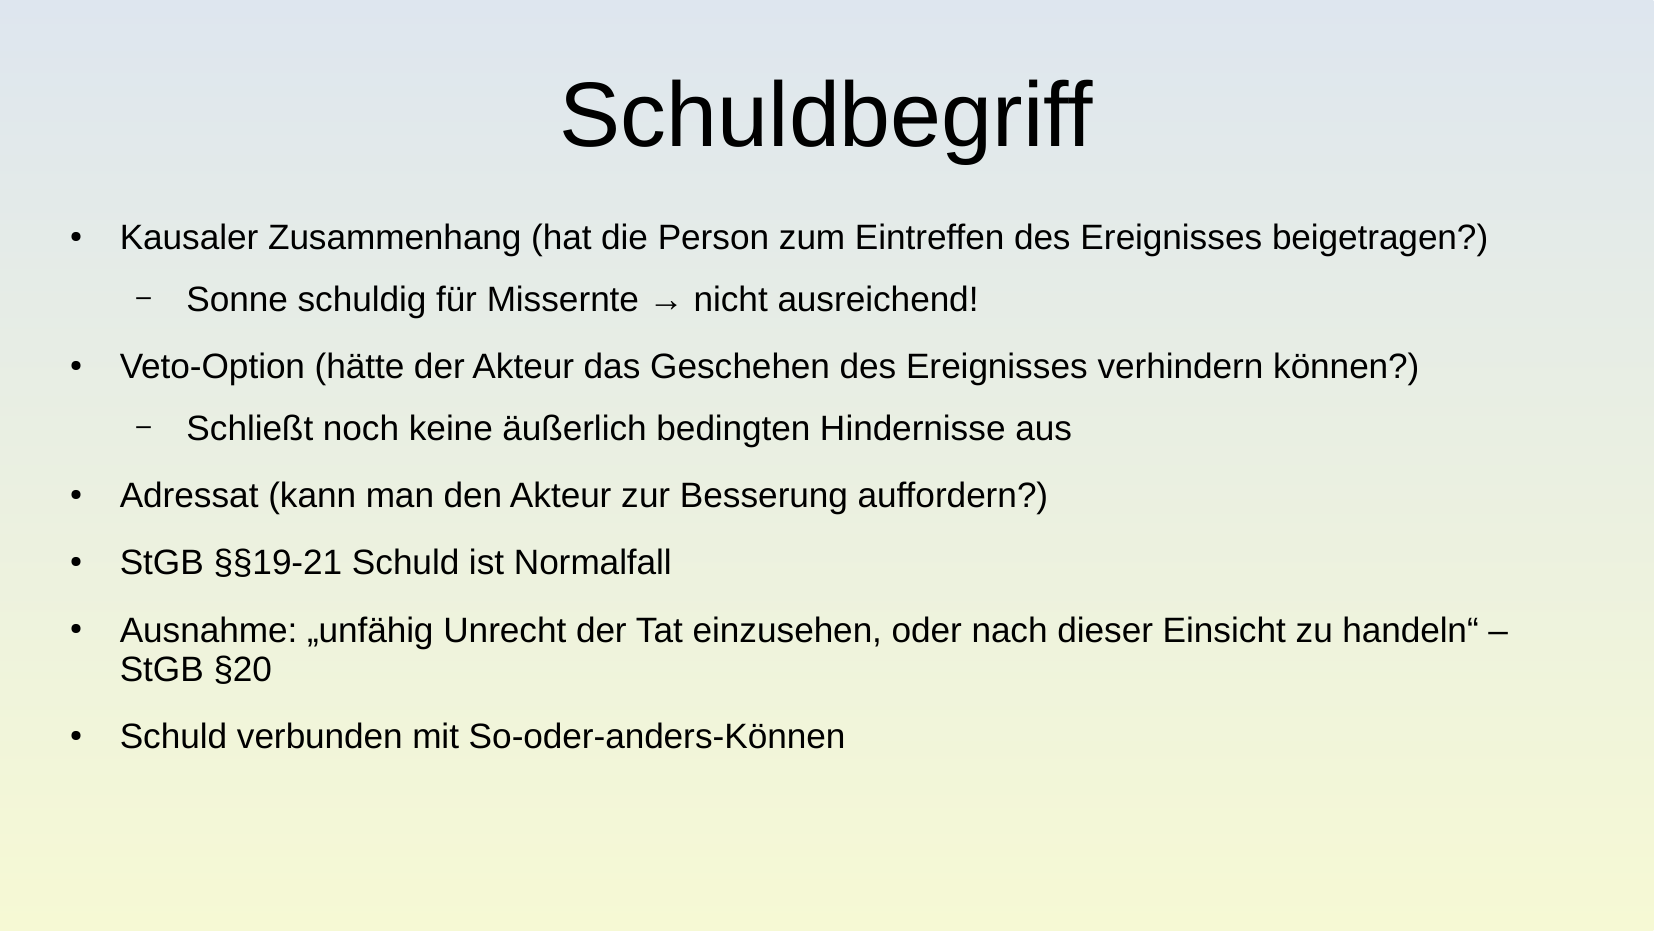

# Schuldbegriff
Kausaler Zusammenhang (hat die Person zum Eintreffen des Ereignisses beigetragen?)
Sonne schuldig für Missernte → nicht ausreichend!
Veto-Option (hätte der Akteur das Geschehen des Ereignisses verhindern können?)
Schließt noch keine äußerlich bedingten Hindernisse aus
Adressat (kann man den Akteur zur Besserung auffordern?)
StGB §§19-21 Schuld ist Normalfall
Ausnahme: „unfähig Unrecht der Tat einzusehen, oder nach dieser Einsicht zu handeln“ – StGB §20
Schuld verbunden mit So-oder-anders-Können